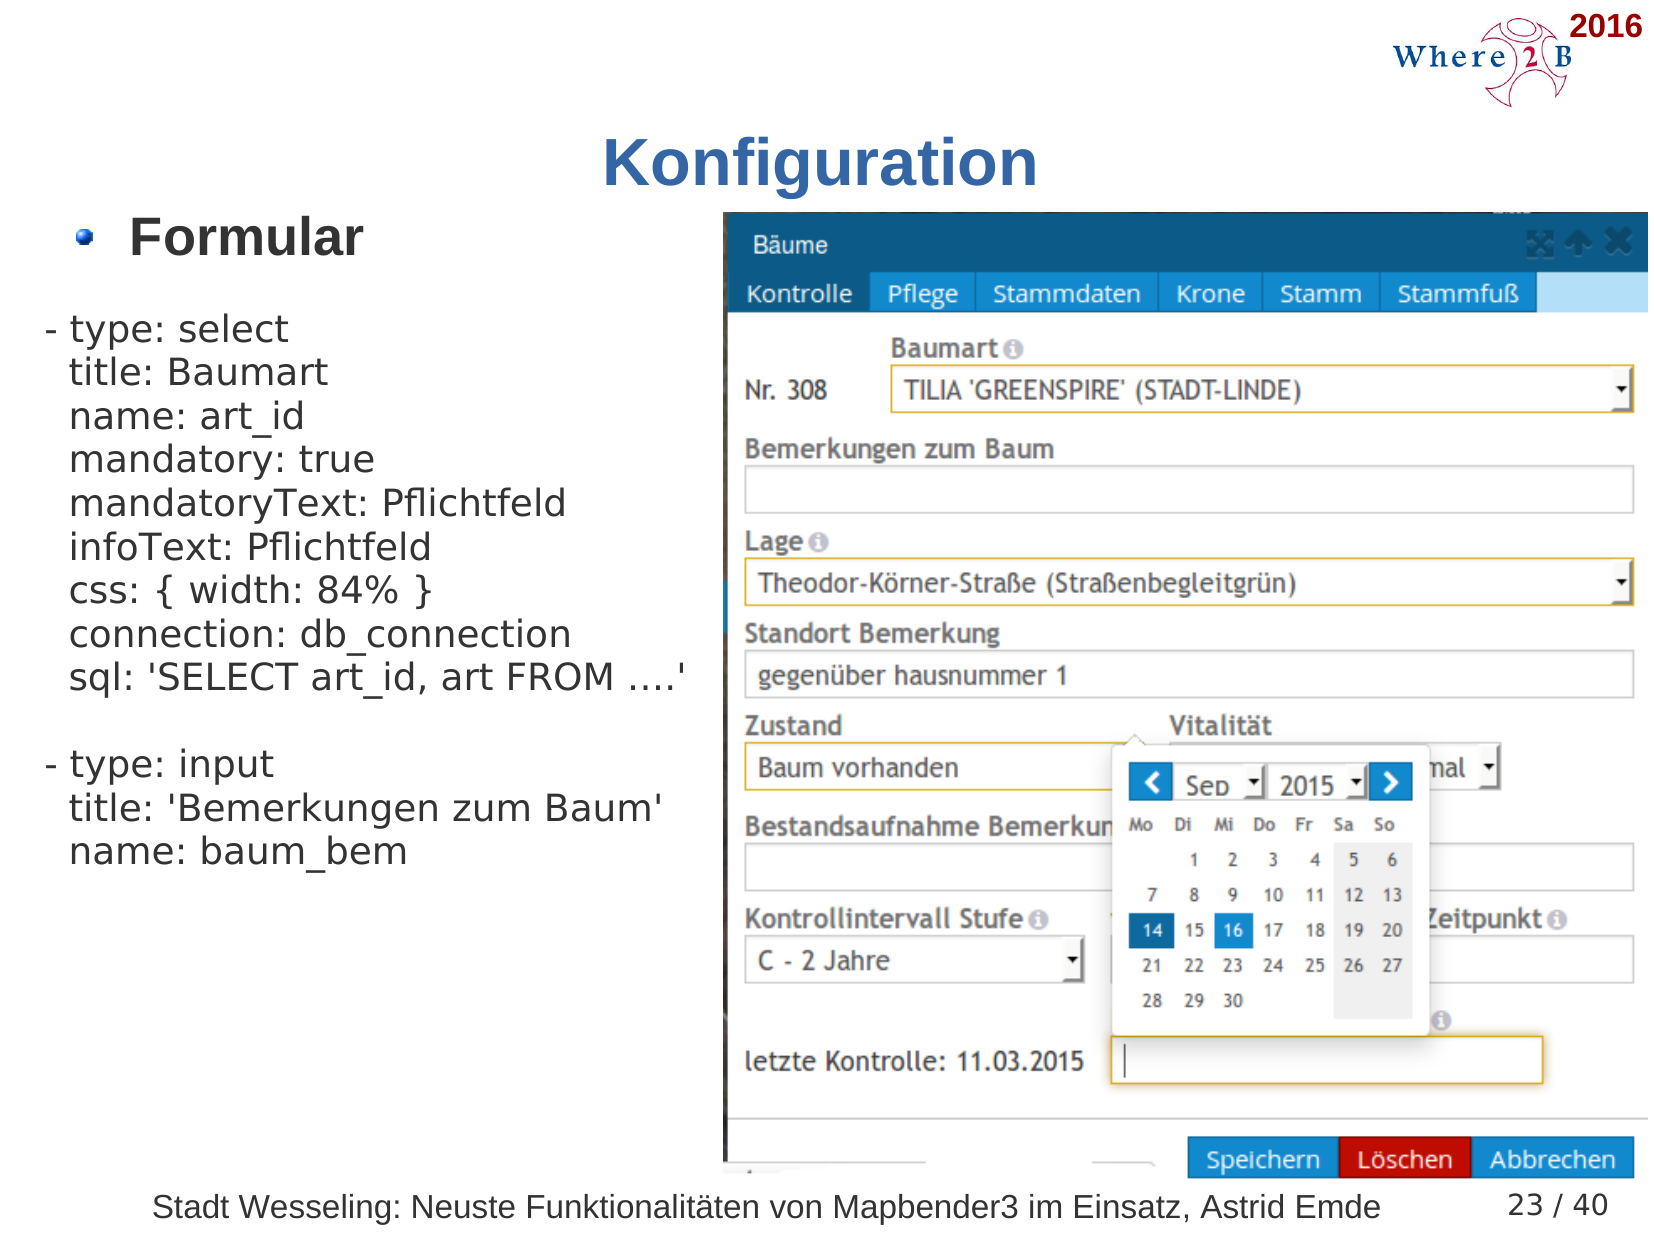

# Konfiguration
Formular
 - type: select
 title: Baumart
 name: art_id
 mandatory: true
 mandatoryText: Pflichtfeld
 infoText: Pflichtfeld
 css: { width: 84% }
 connection: db_connection
 sql: 'SELECT art_id, art FROM ….'
 - type: input
 title: 'Bemerkungen zum Baum'
 name: baum_bem